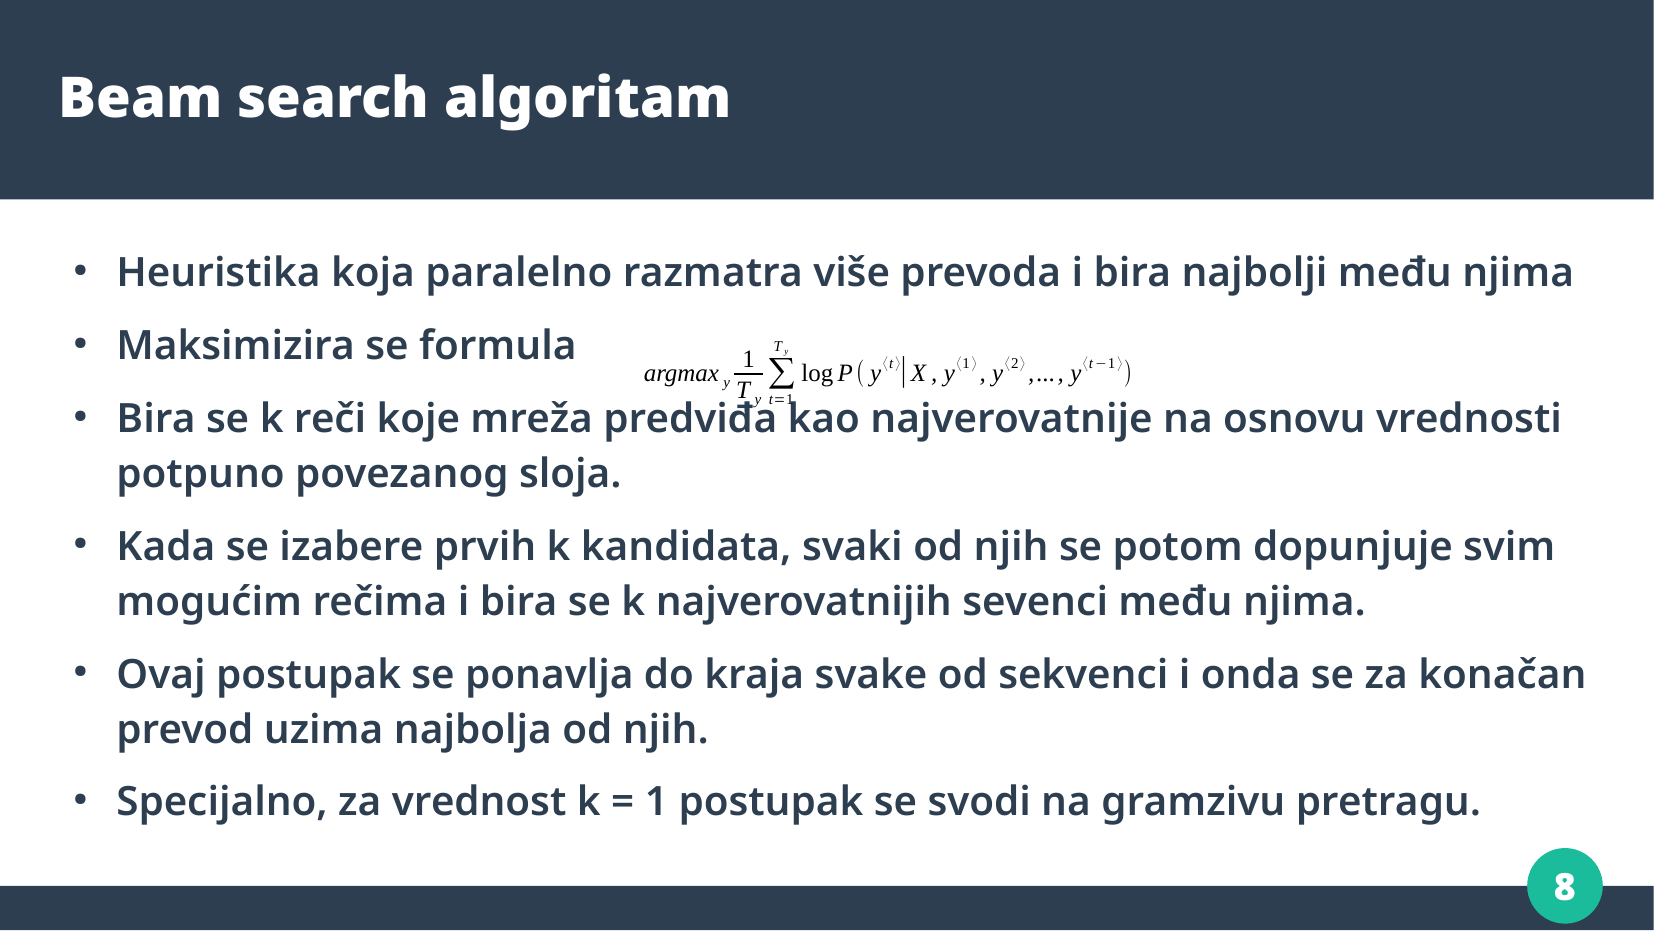

# Beam search algoritam
Heuristika koja paralelno razmatra više prevoda i bira najbolji među njima
Maksimizira se formula
Bira se k reči koje mreža predviđa kao najverovatnije na osnovu vrednosti potpuno povezanog sloja.
Kada se izabere prvih k kandidata, svaki od njih se potom dopunjuje svim mogućim rečima i bira se k najverovatnijih sevenci među njima.
Ovaj postupak se ponavlja do kraja svake od sekvenci i onda se za konačan prevod uzima najbolja od njih.
Specijalno, za vrednost k = 1 postupak se svodi na gramzivu pretragu.